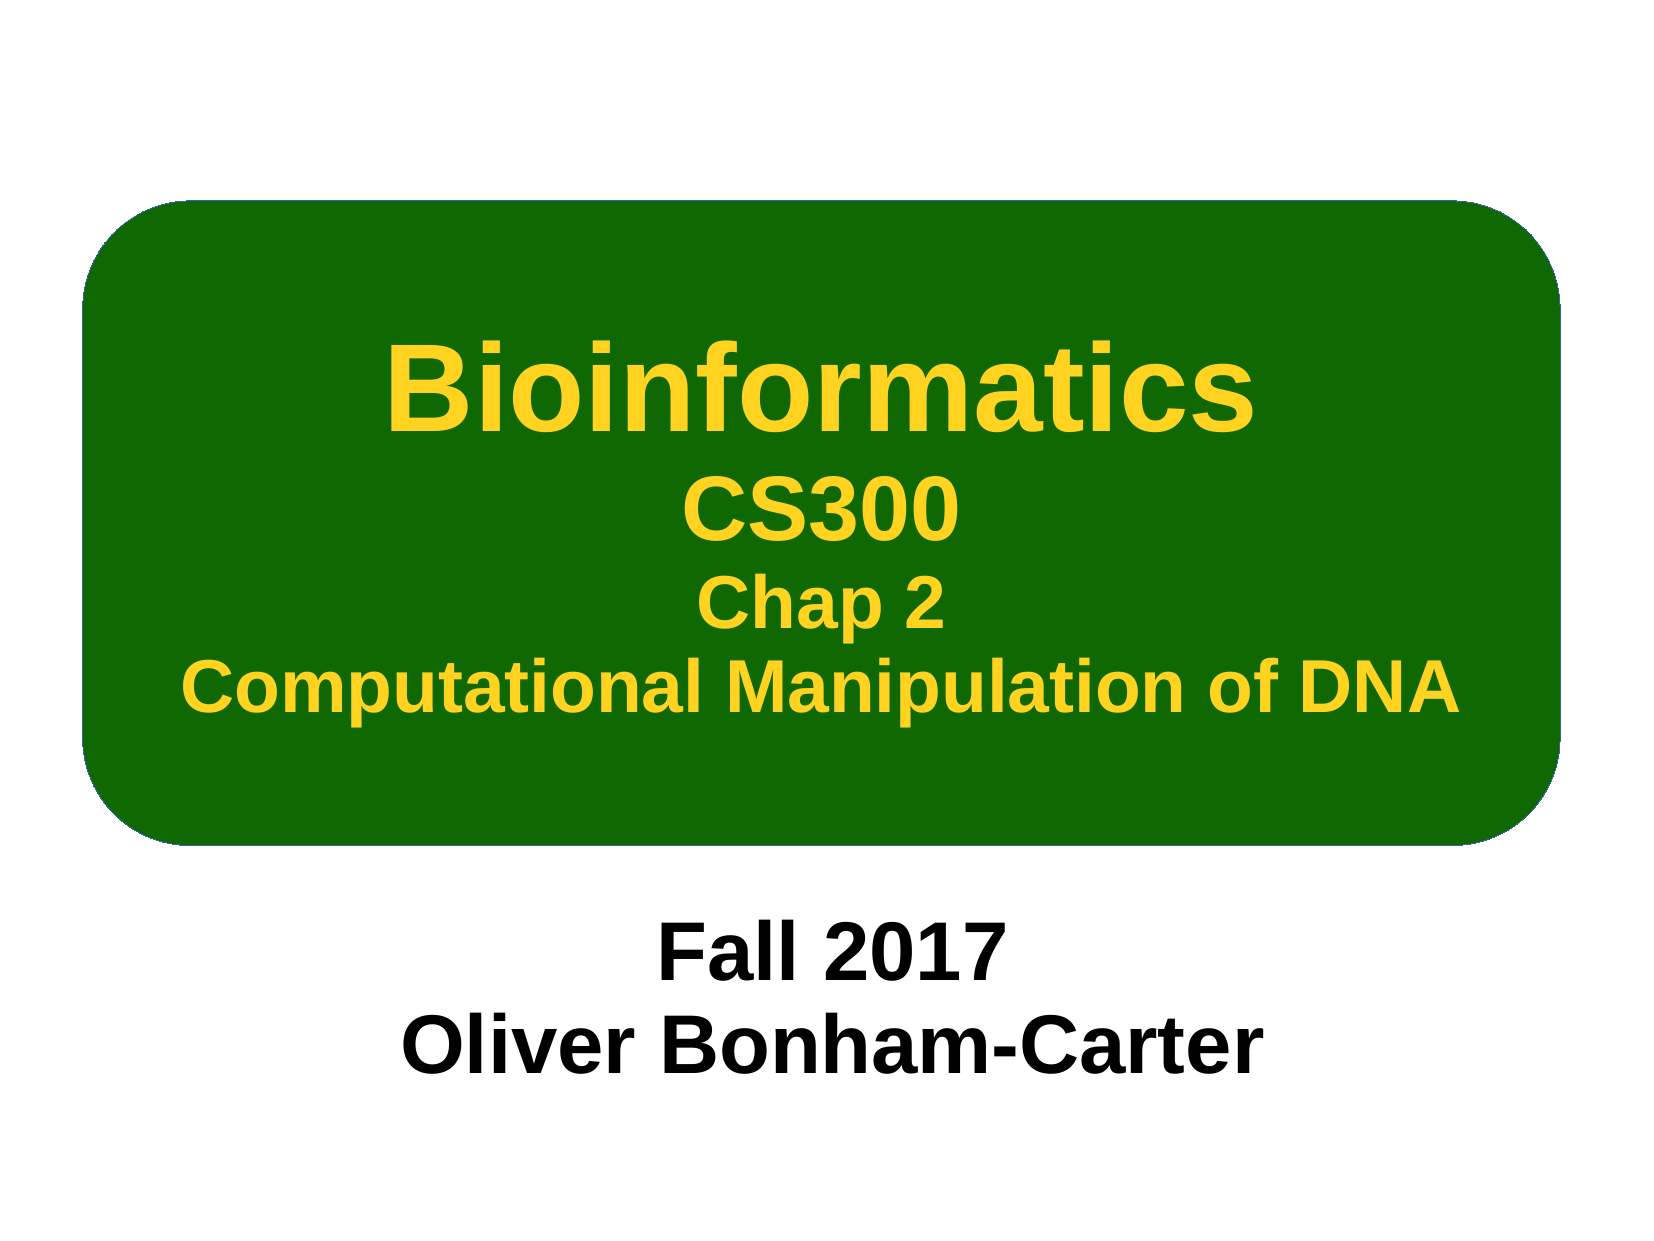

Bioinformatics
CS300
Chap 2
Computational Manipulation of DNA
Fall 2017
Oliver Bonham-Carter